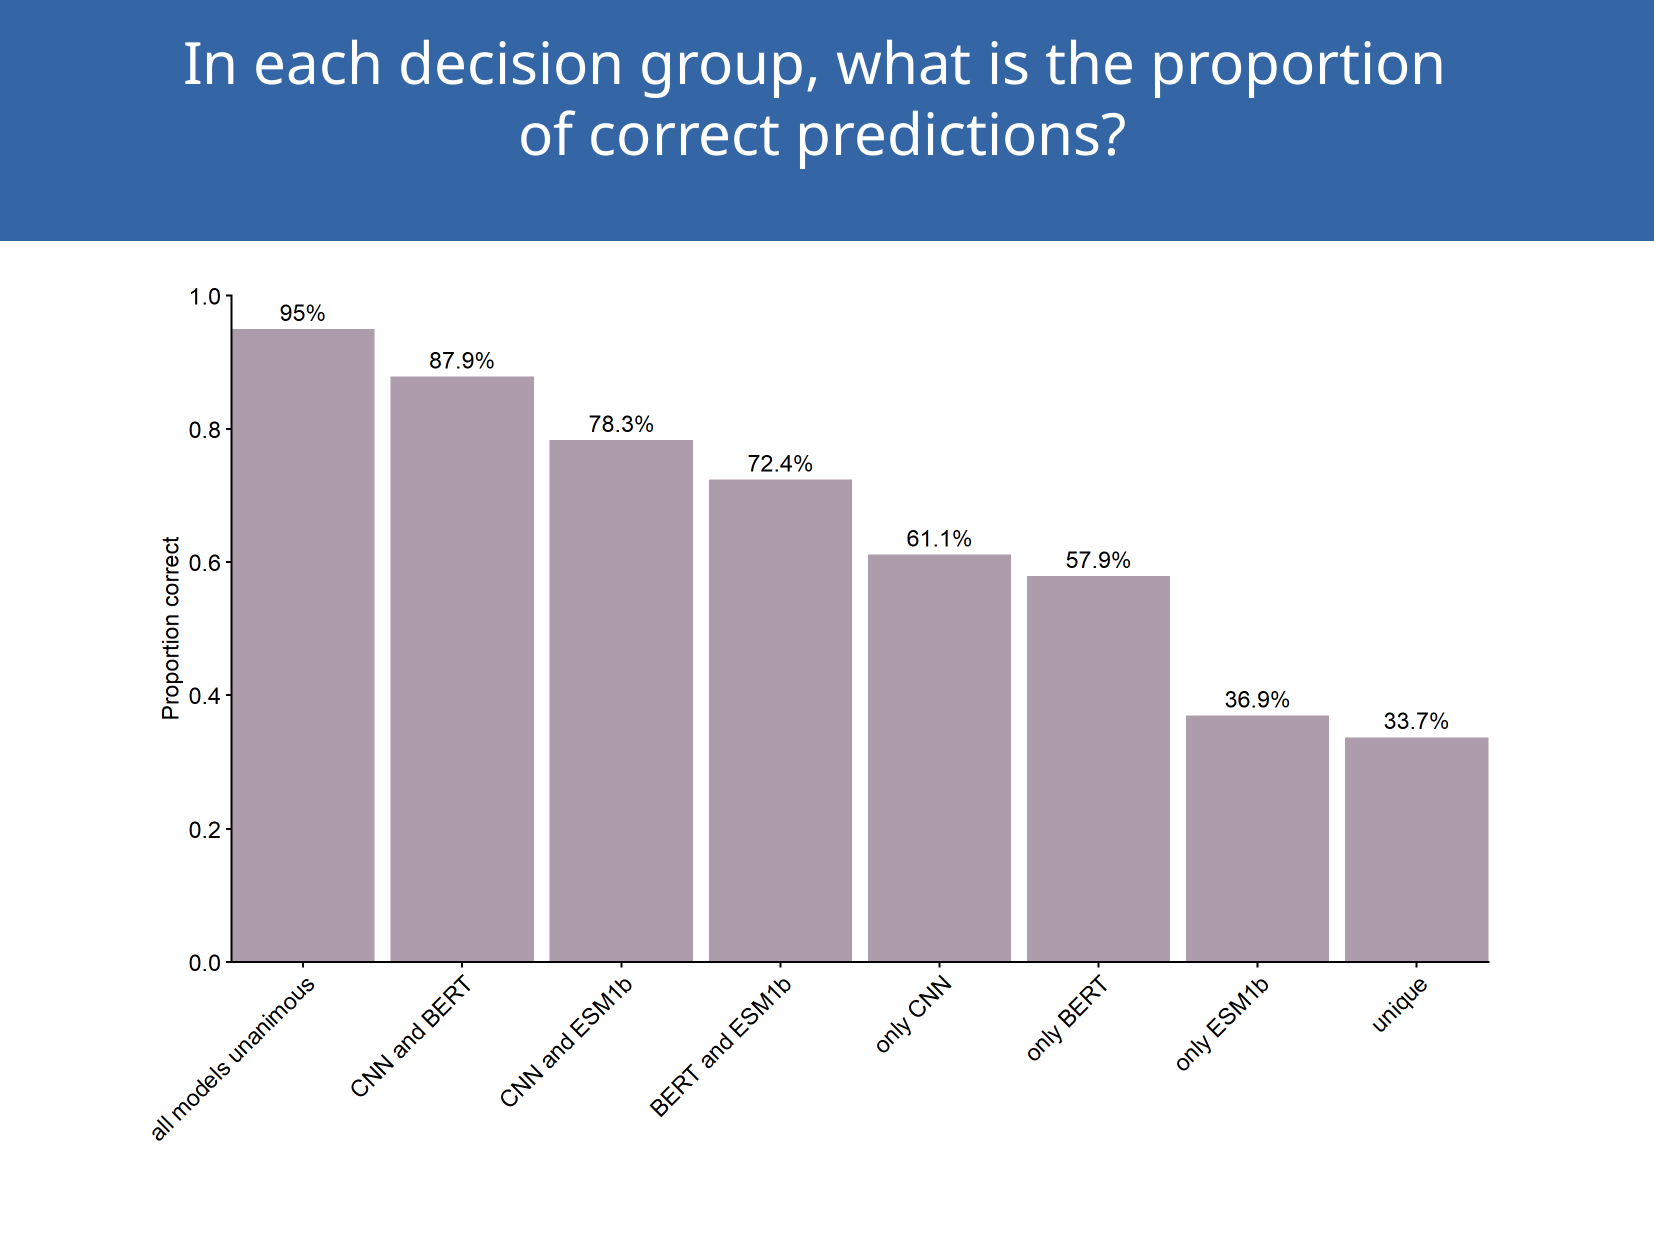

In each decision group, what is the proportion
of correct predictions?